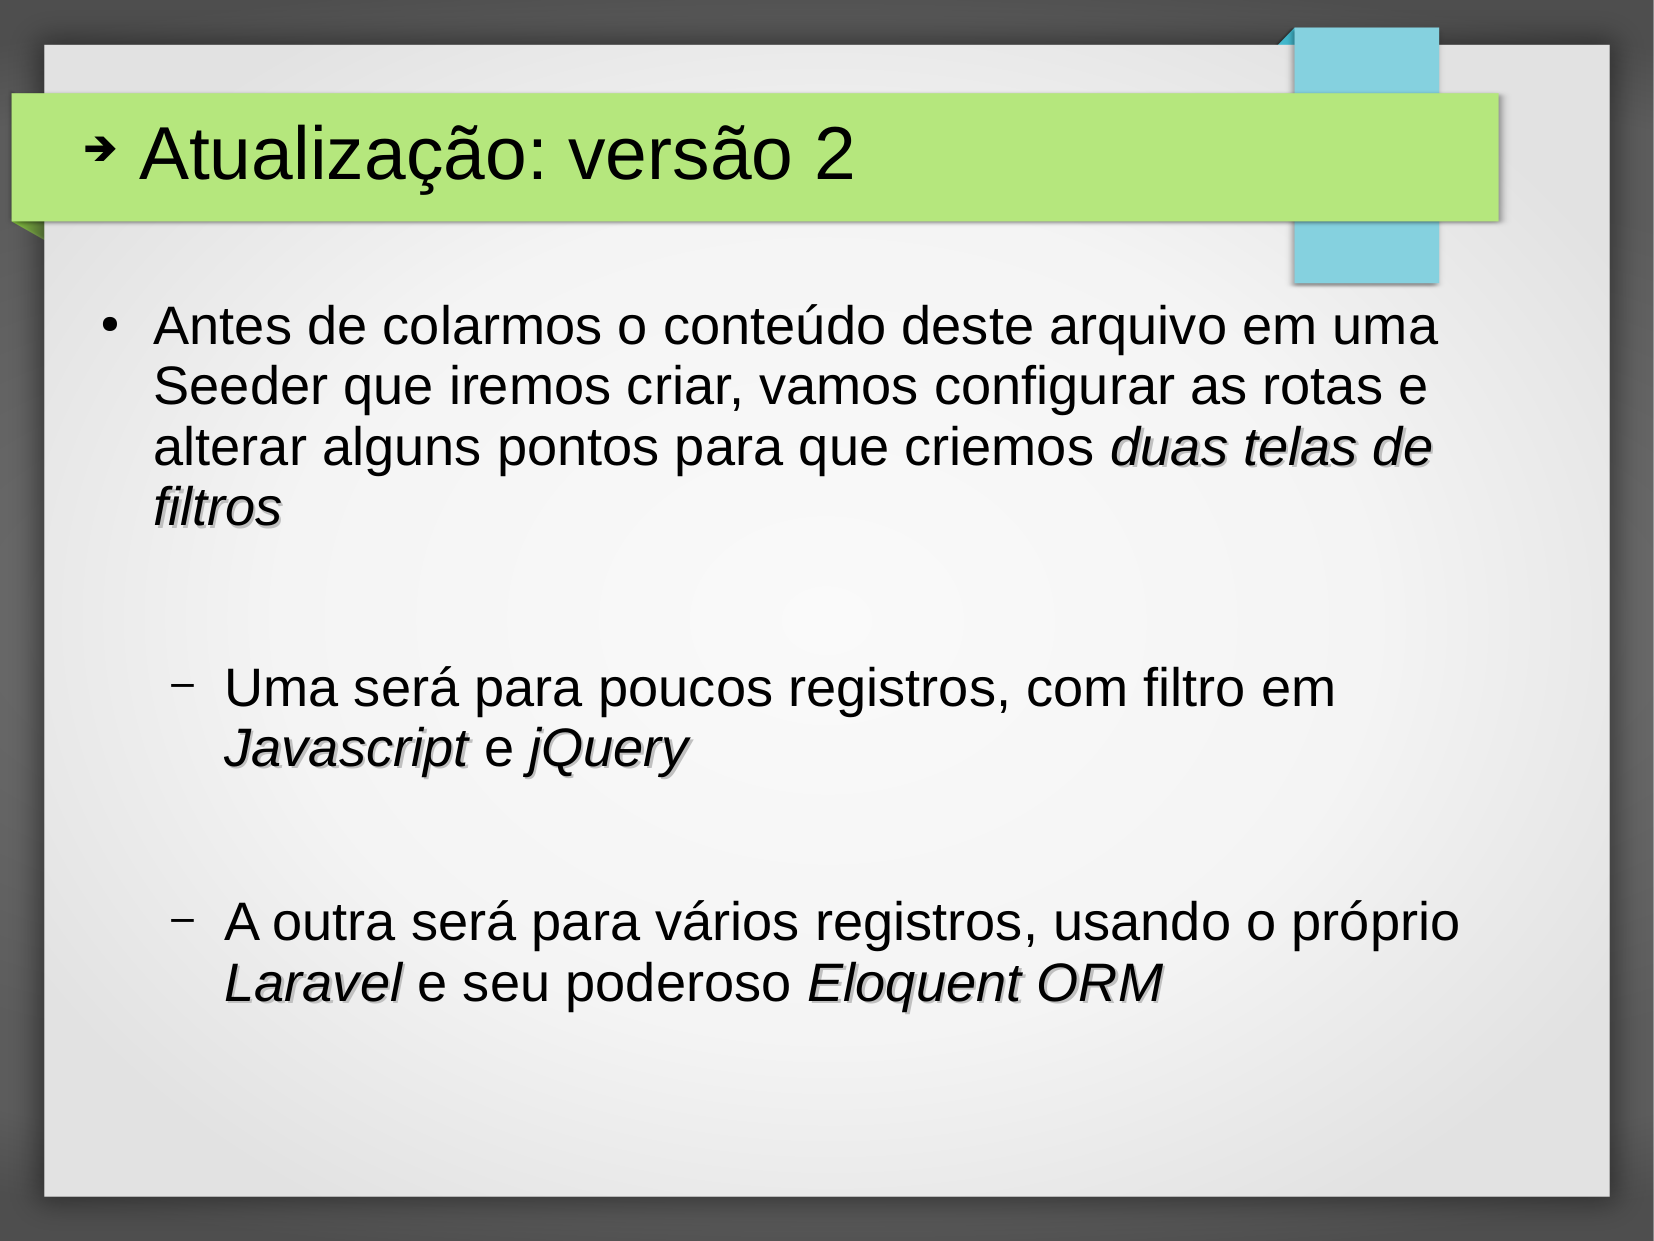

# Atualização: versão 2
Antes de colarmos o conteúdo deste arquivo em uma Seeder que iremos criar, vamos configurar as rotas e alterar alguns pontos para que criemos duas telas de filtros
Uma será para poucos registros, com filtro em Javascript e jQuery
A outra será para vários registros, usando o próprio Laravel e seu poderoso Eloquent ORM